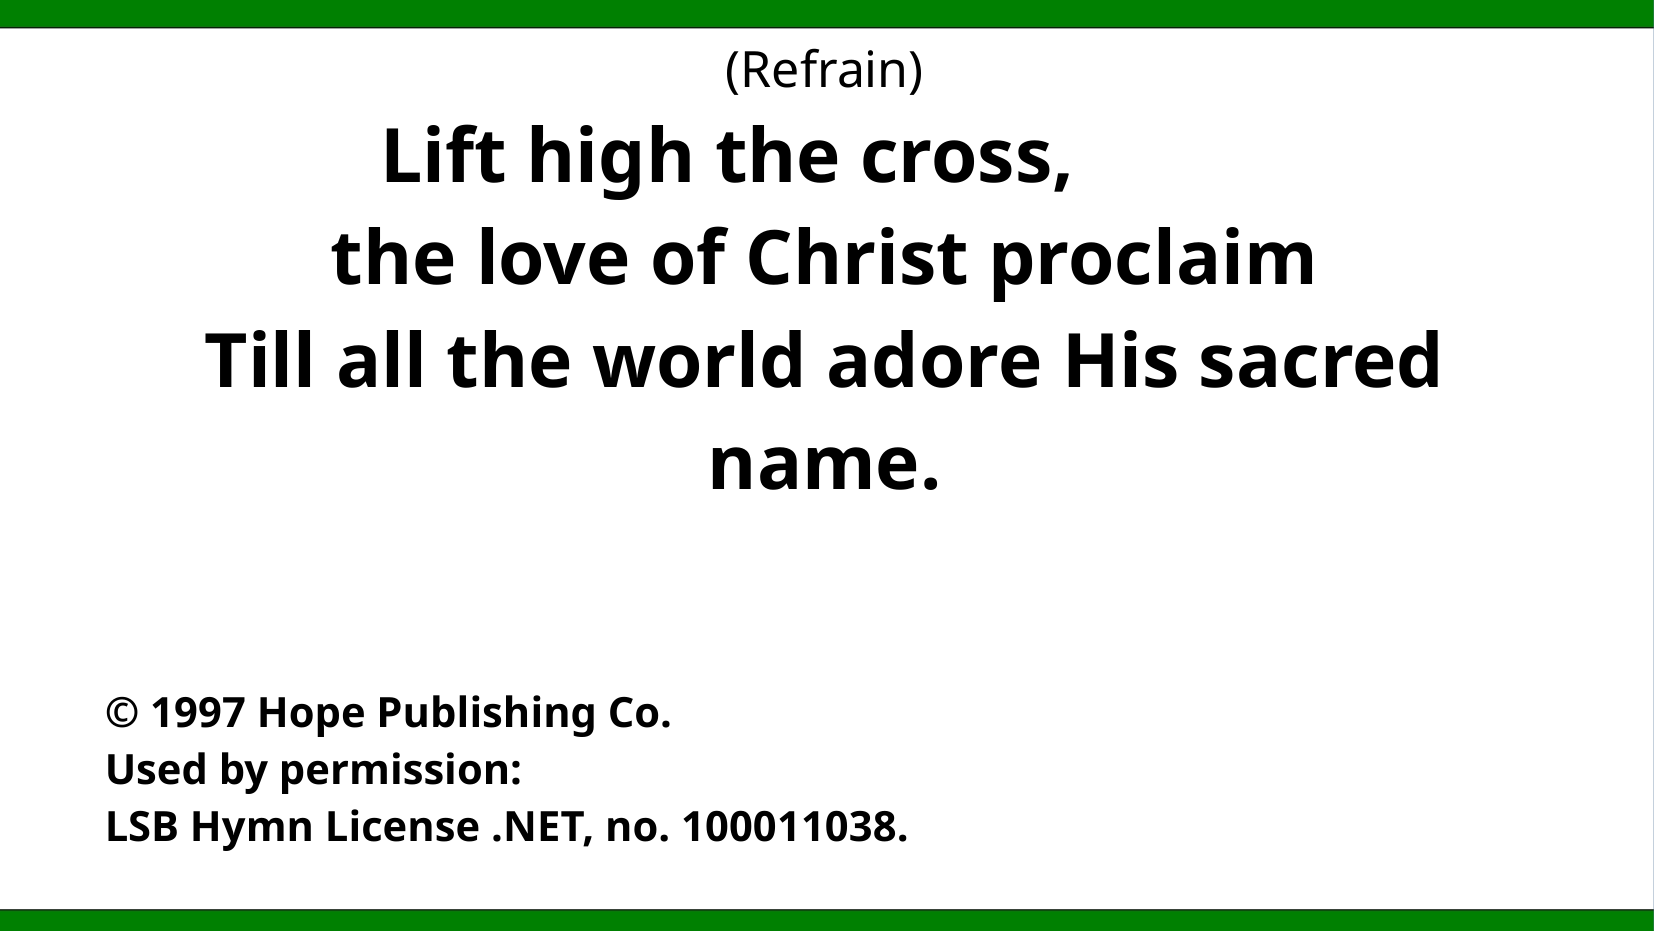

(Refrain)
Lift high the cross,
the love of Christ proclaim
Till all the world adore His sacred name.
© 1997 Hope Publishing Co.
Used by permission:
LSB Hymn License .NET, no. 100011038.